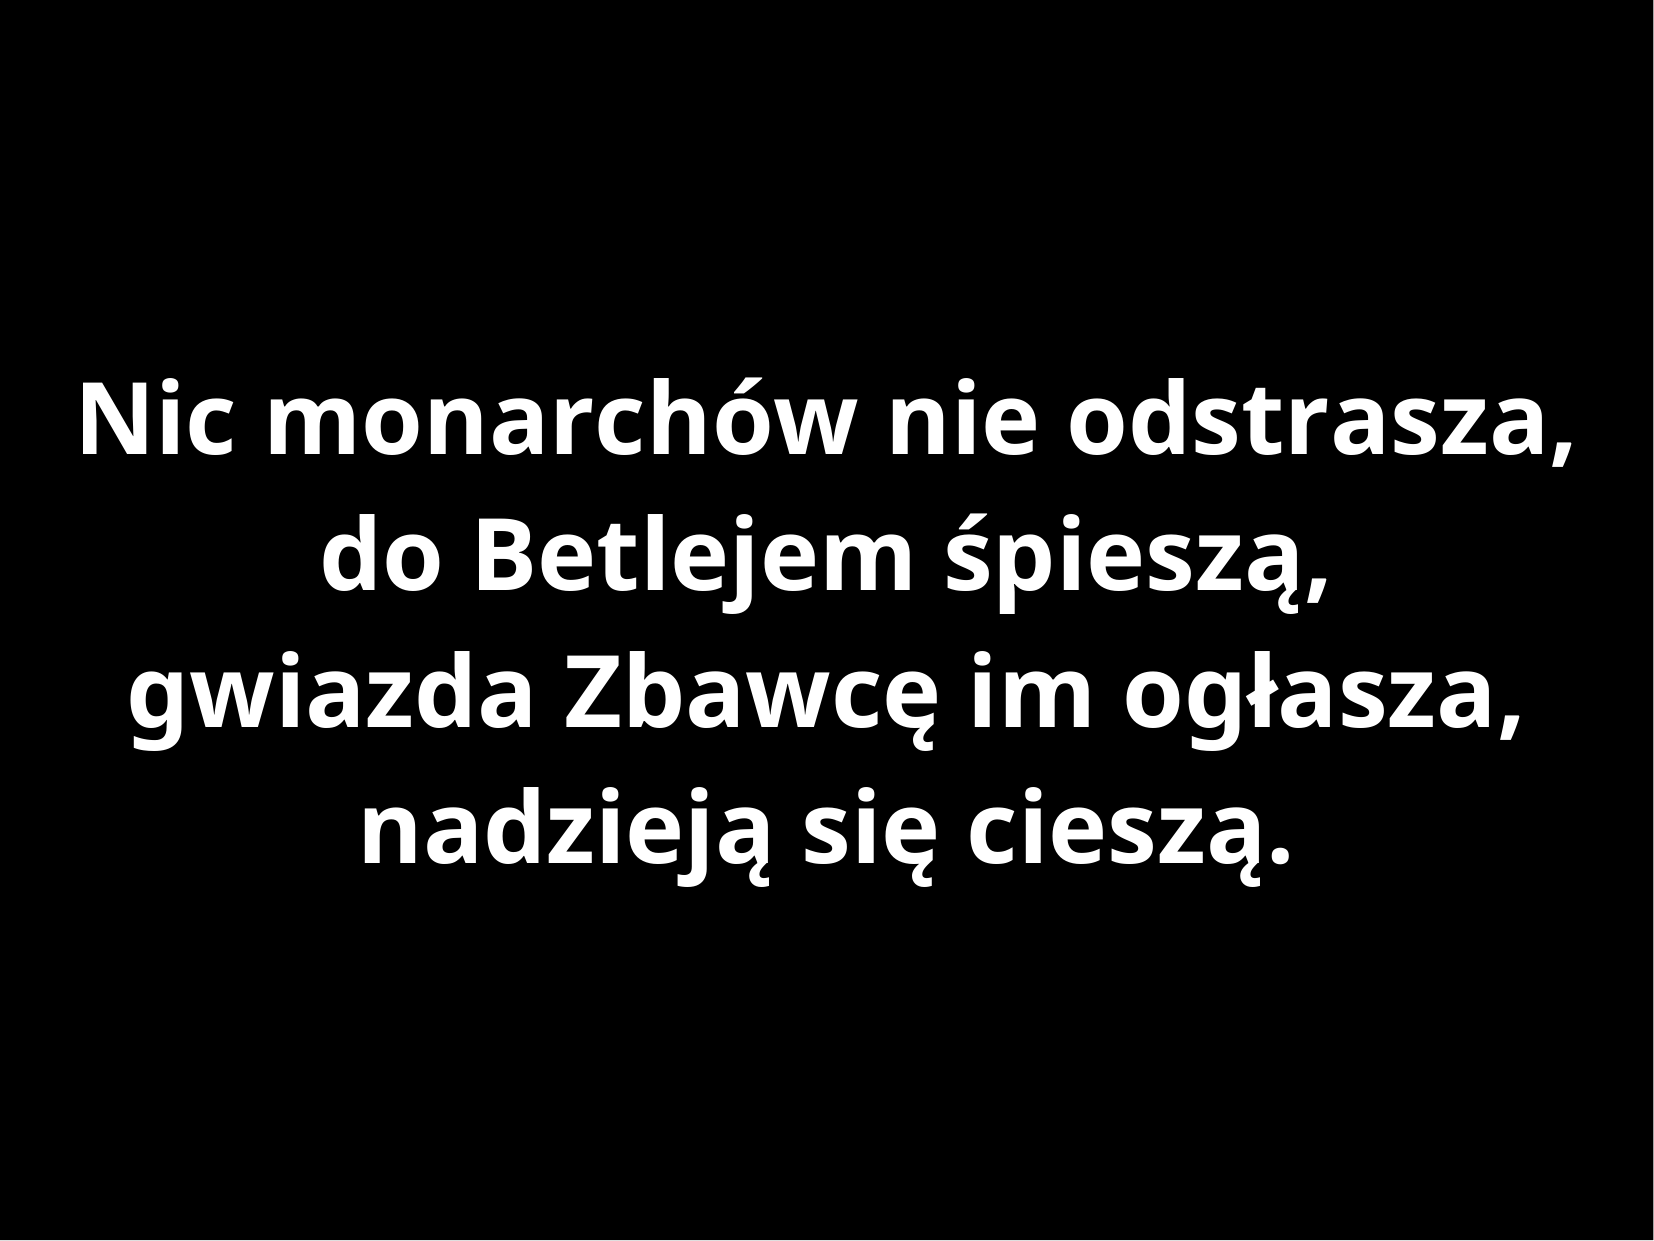

# Nic monarchów nie odstrasza, do Betlejem śpieszą, gwiazda Zbawcę im ogłasza, nadzieją się cieszą.